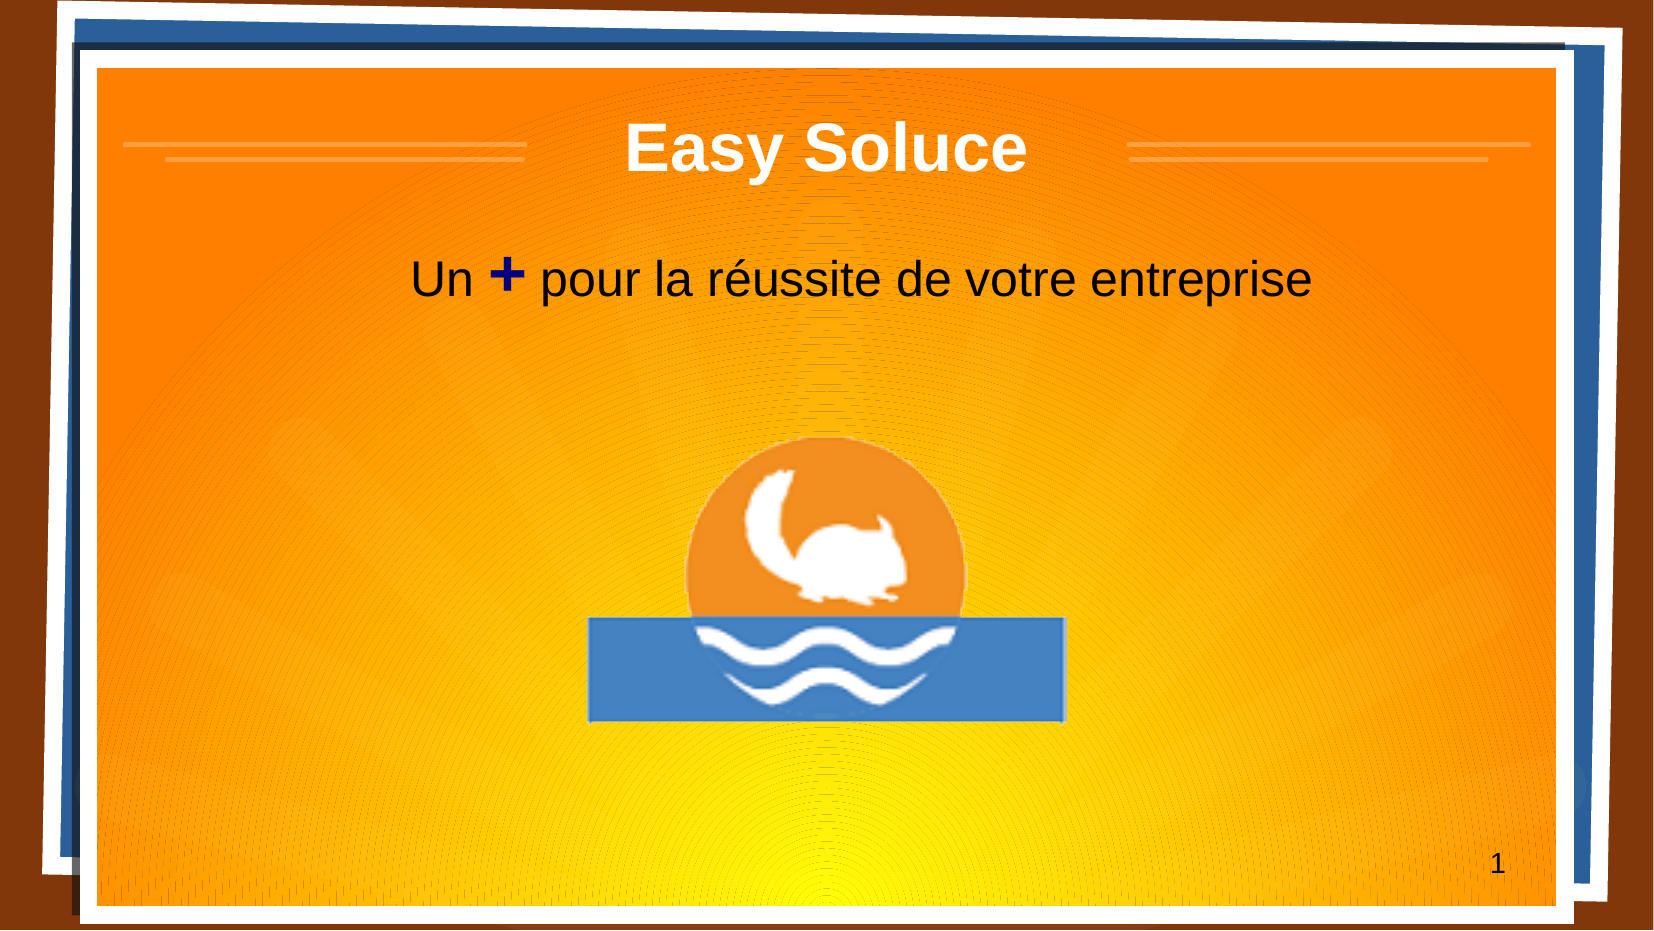

# Easy Soluce
Un + pour la réussite de votre entreprise
1